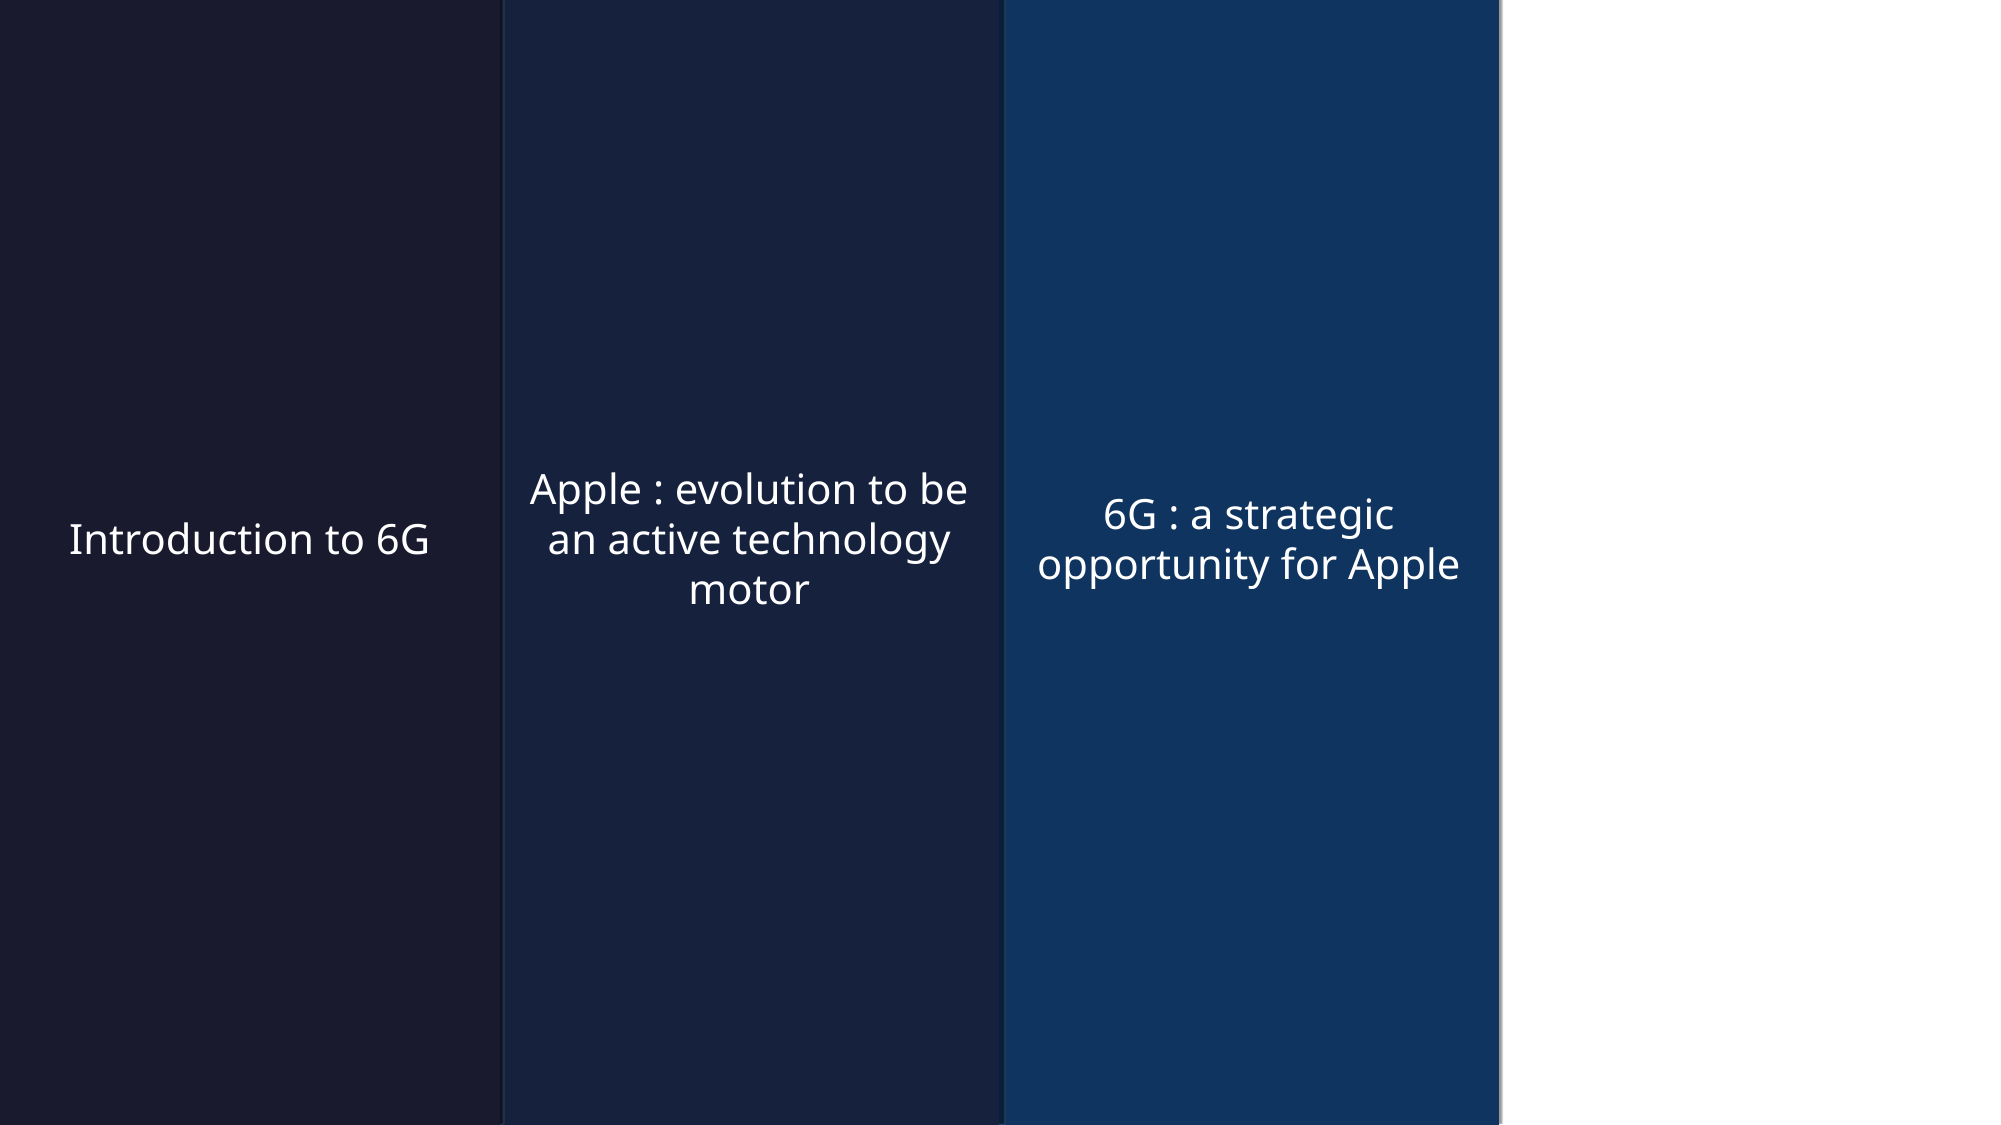

Introduction to 6G
Apple : evolution to be an active technology motor
Conlusion
6G : a strategic opportunity for Apple